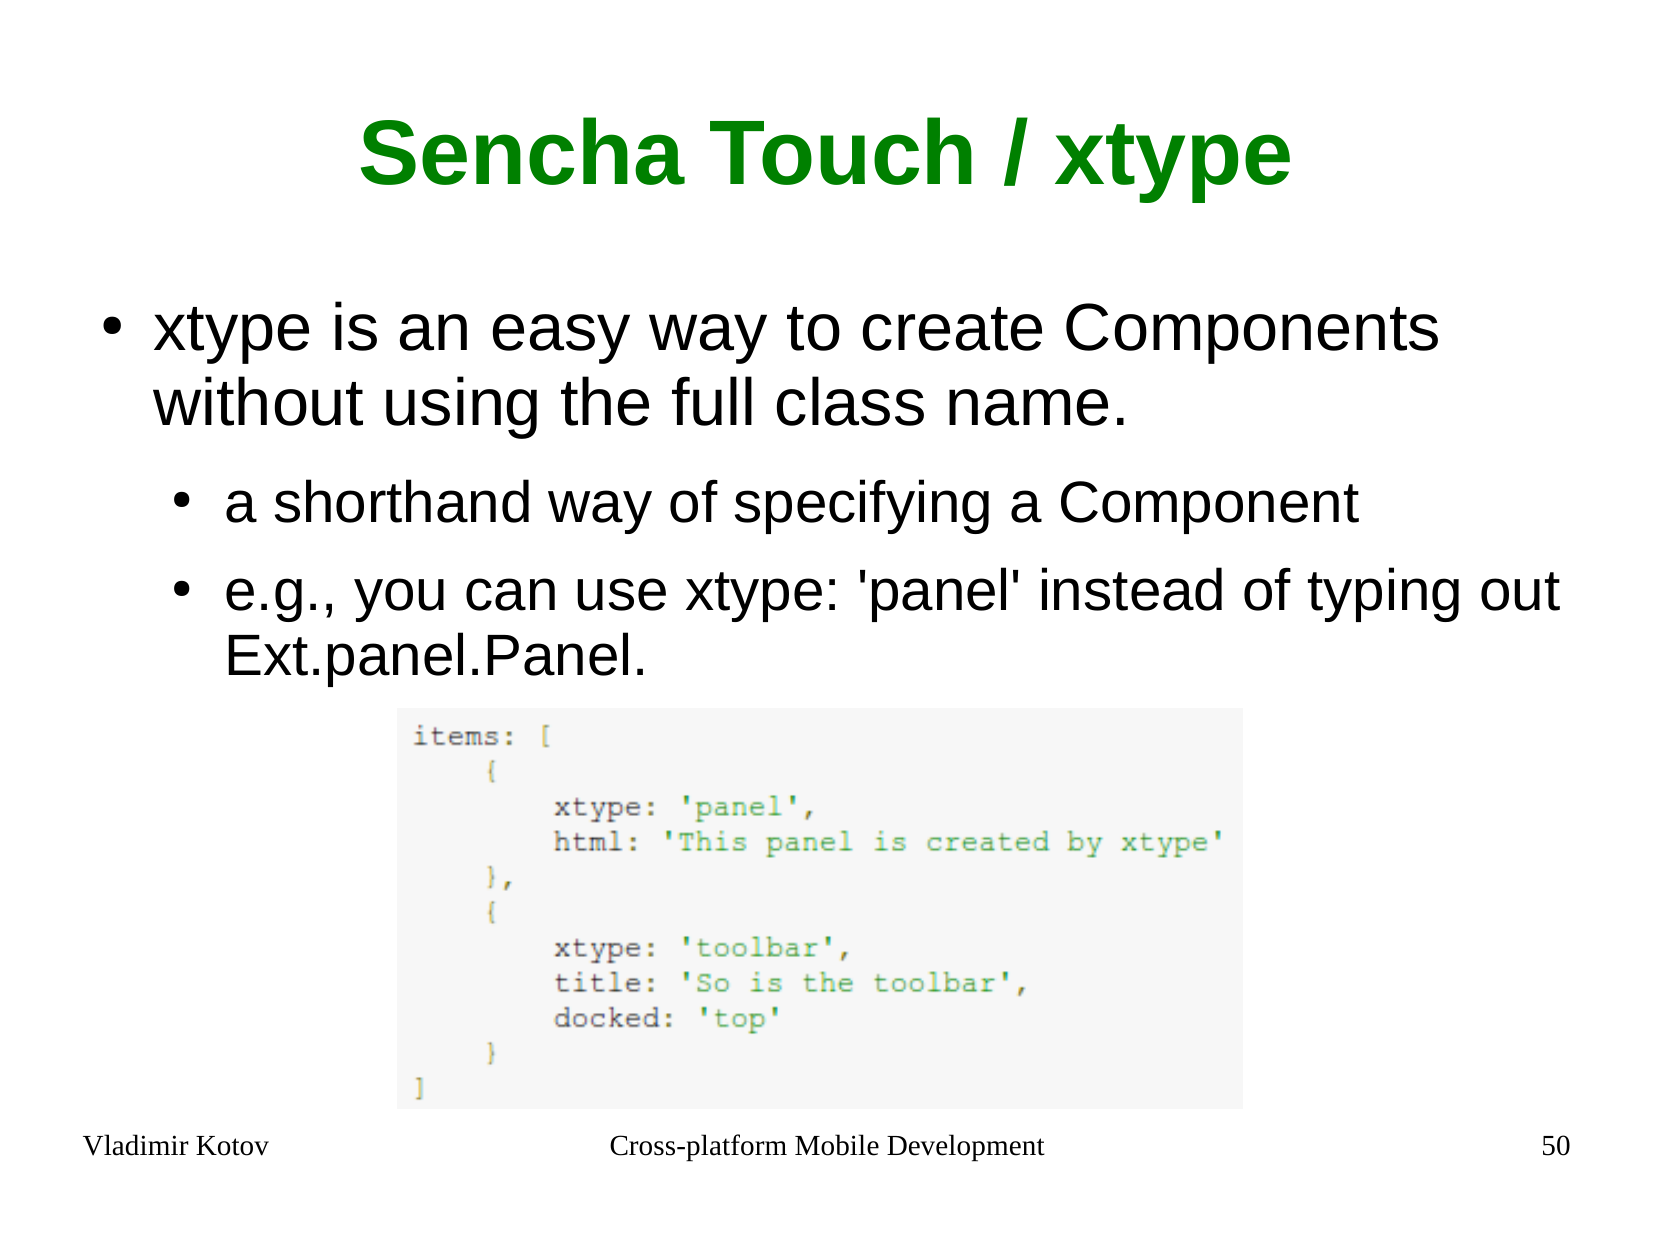

# Sencha Touch / xtype
xtype is an easy way to create Components without using the full class name.
a shorthand way of specifying a Component
e.g., you can use xtype: 'panel' instead of typing out Ext.panel.Panel.
Vladimir Kotov
Cross-platform Mobile Development
50